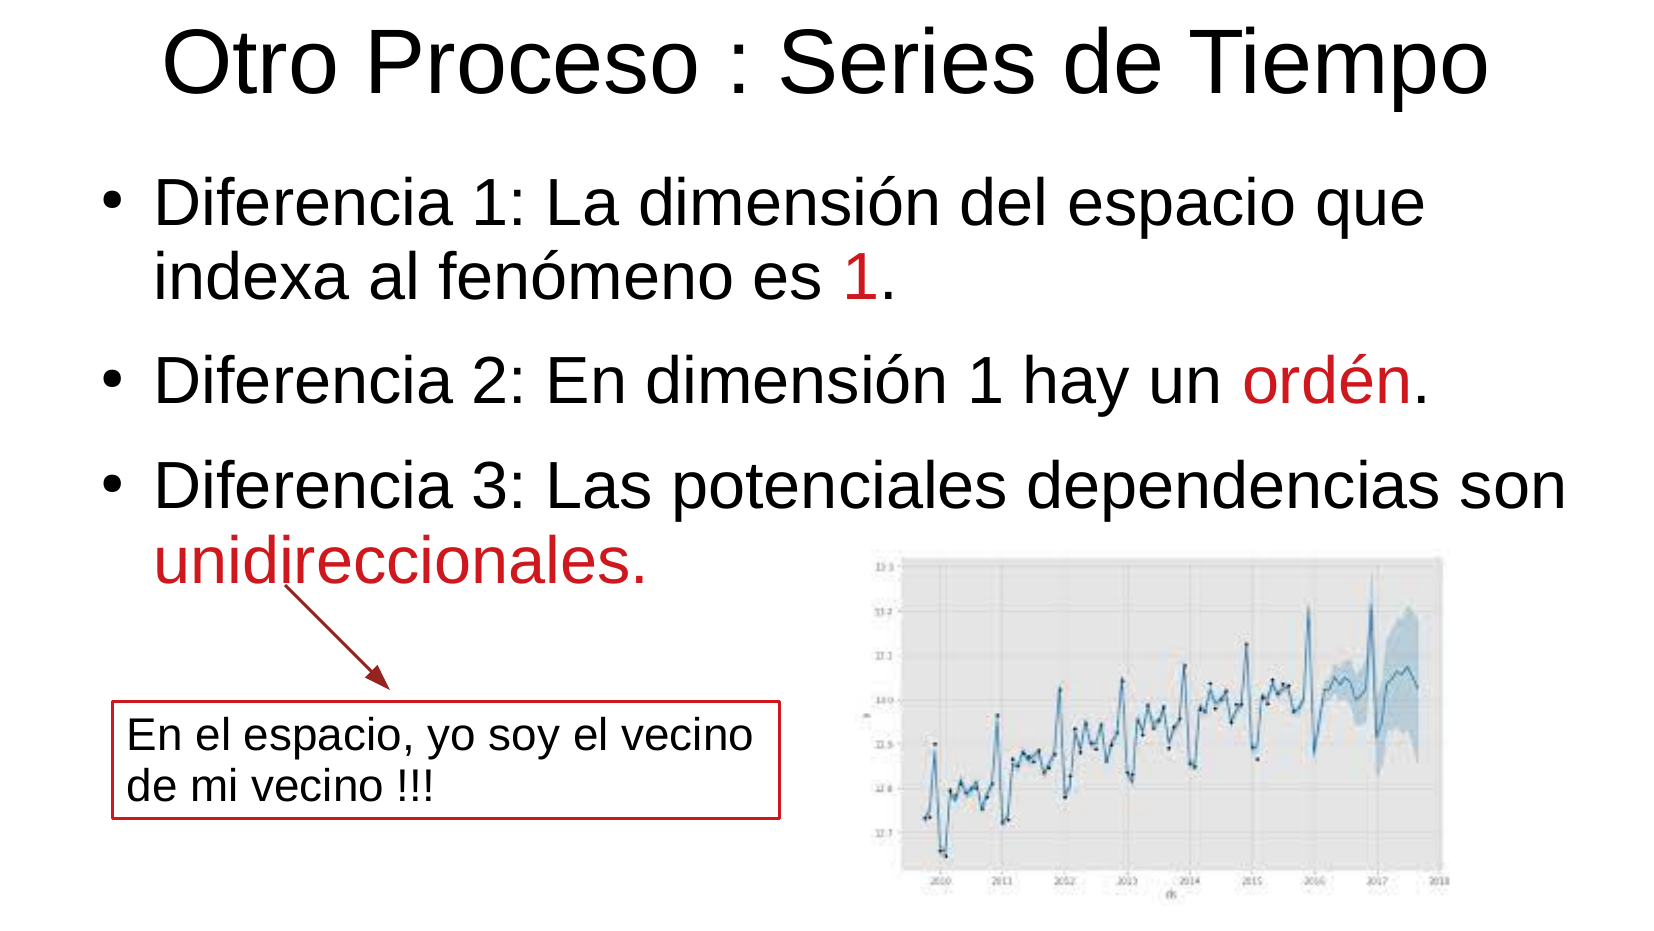

# Otro Proceso : Series de Tiempo
Diferencia 1: La dimensión del espacio que indexa al fenómeno es 1.
Diferencia 2: En dimensión 1 hay un ordén.
Diferencia 3: Las potenciales dependencias son unidireccionales.
En el espacio, yo soy el vecino de mi vecino !!!